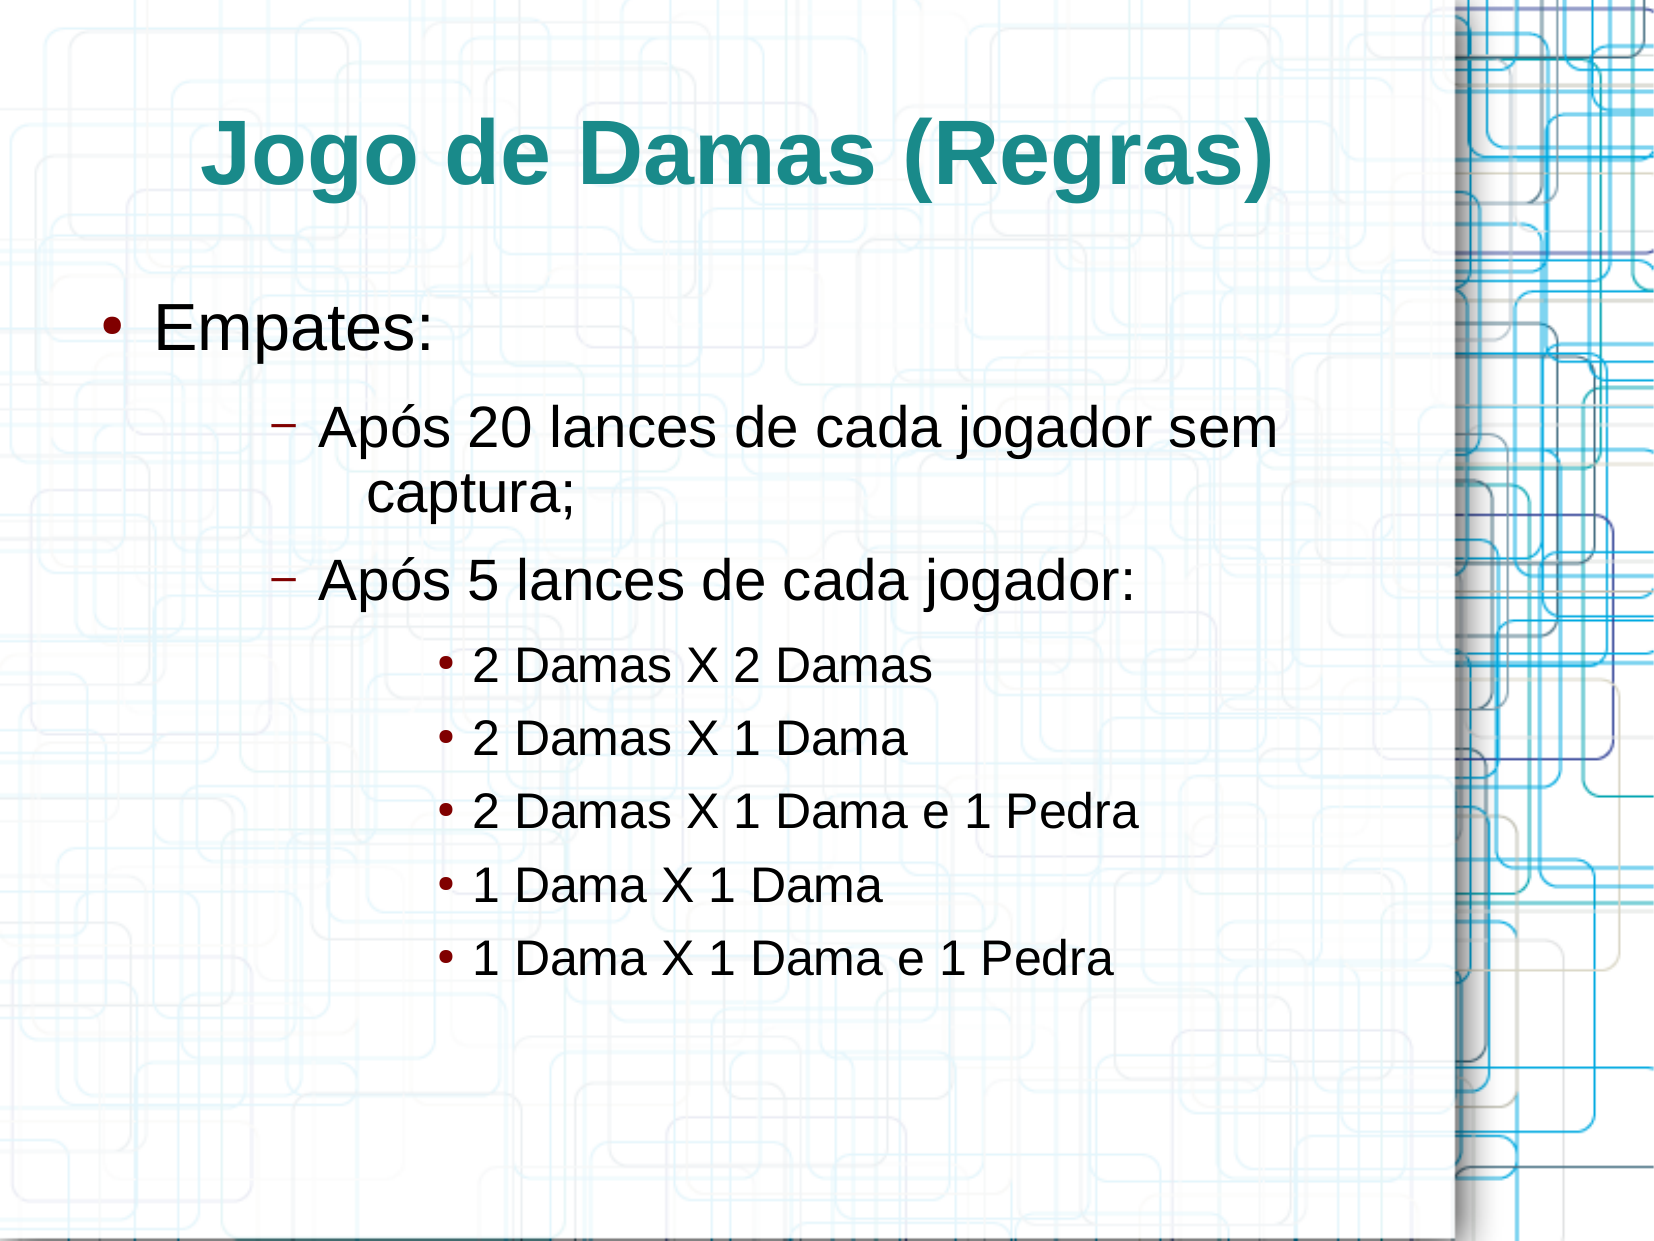

# Jogo de Damas (Regras)
Empates:
Após 20 lances de cada jogador sem captura;
Após 5 lances de cada jogador:
2 Damas X 2 Damas
2 Damas X 1 Dama
2 Damas X 1 Dama e 1 Pedra
1 Dama X 1 Dama
1 Dama X 1 Dama e 1 Pedra